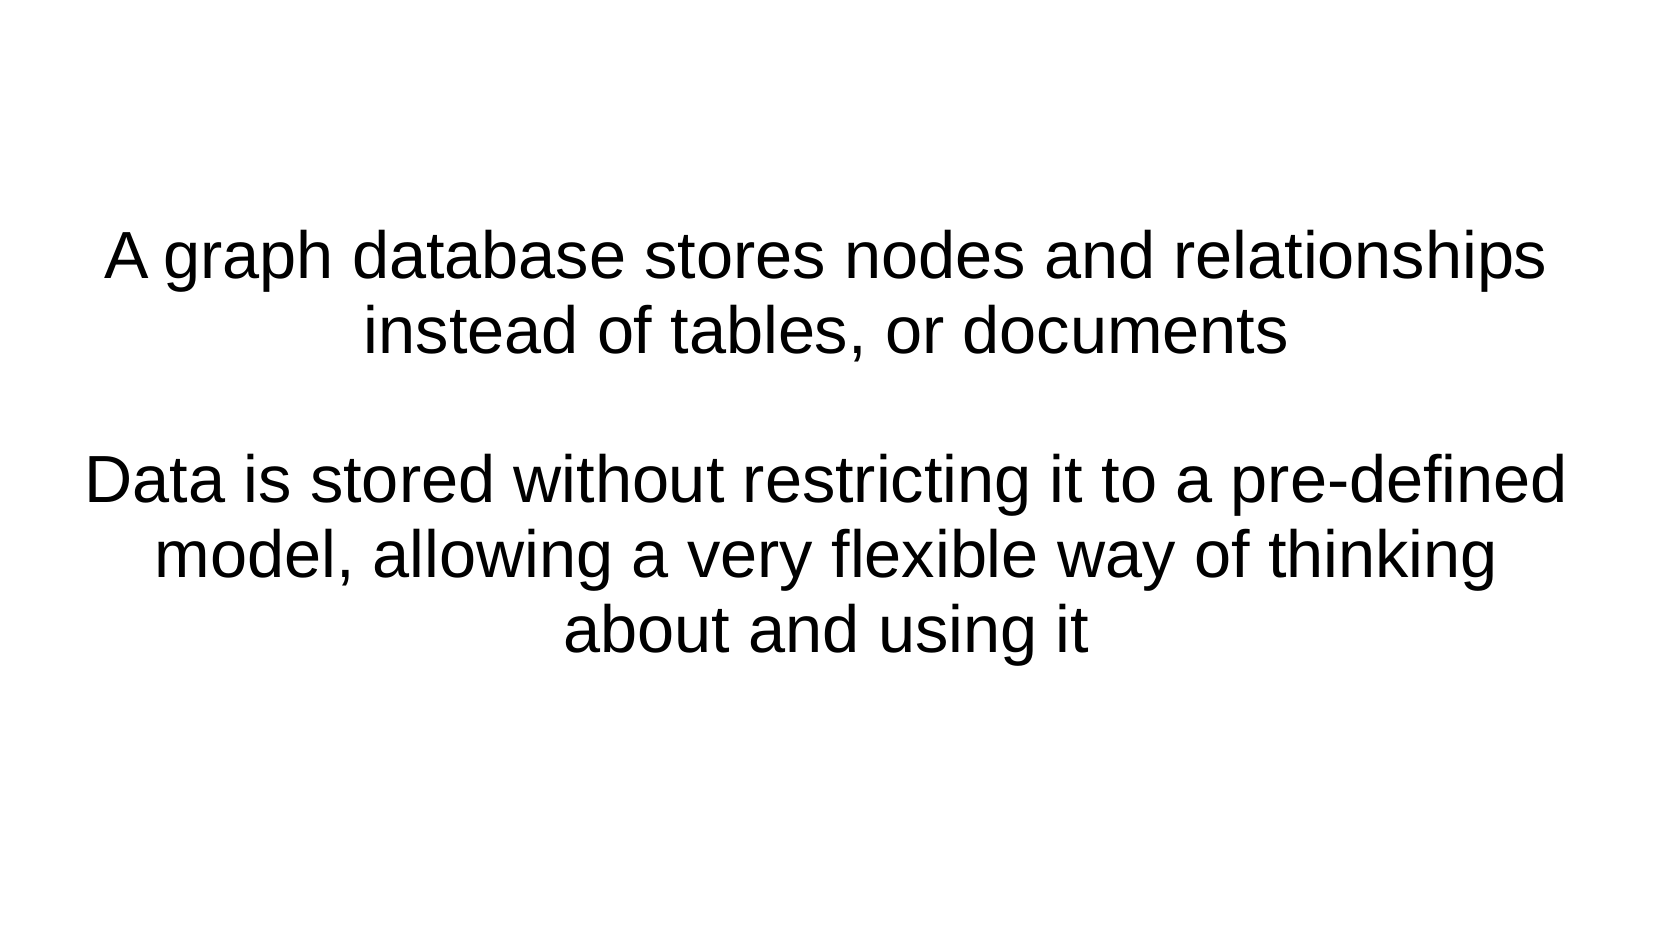

# A graph database stores nodes and relationships instead of tables, or documents
Data is stored without restricting it to a pre-defined model, allowing a very flexible way of thinking about and using it